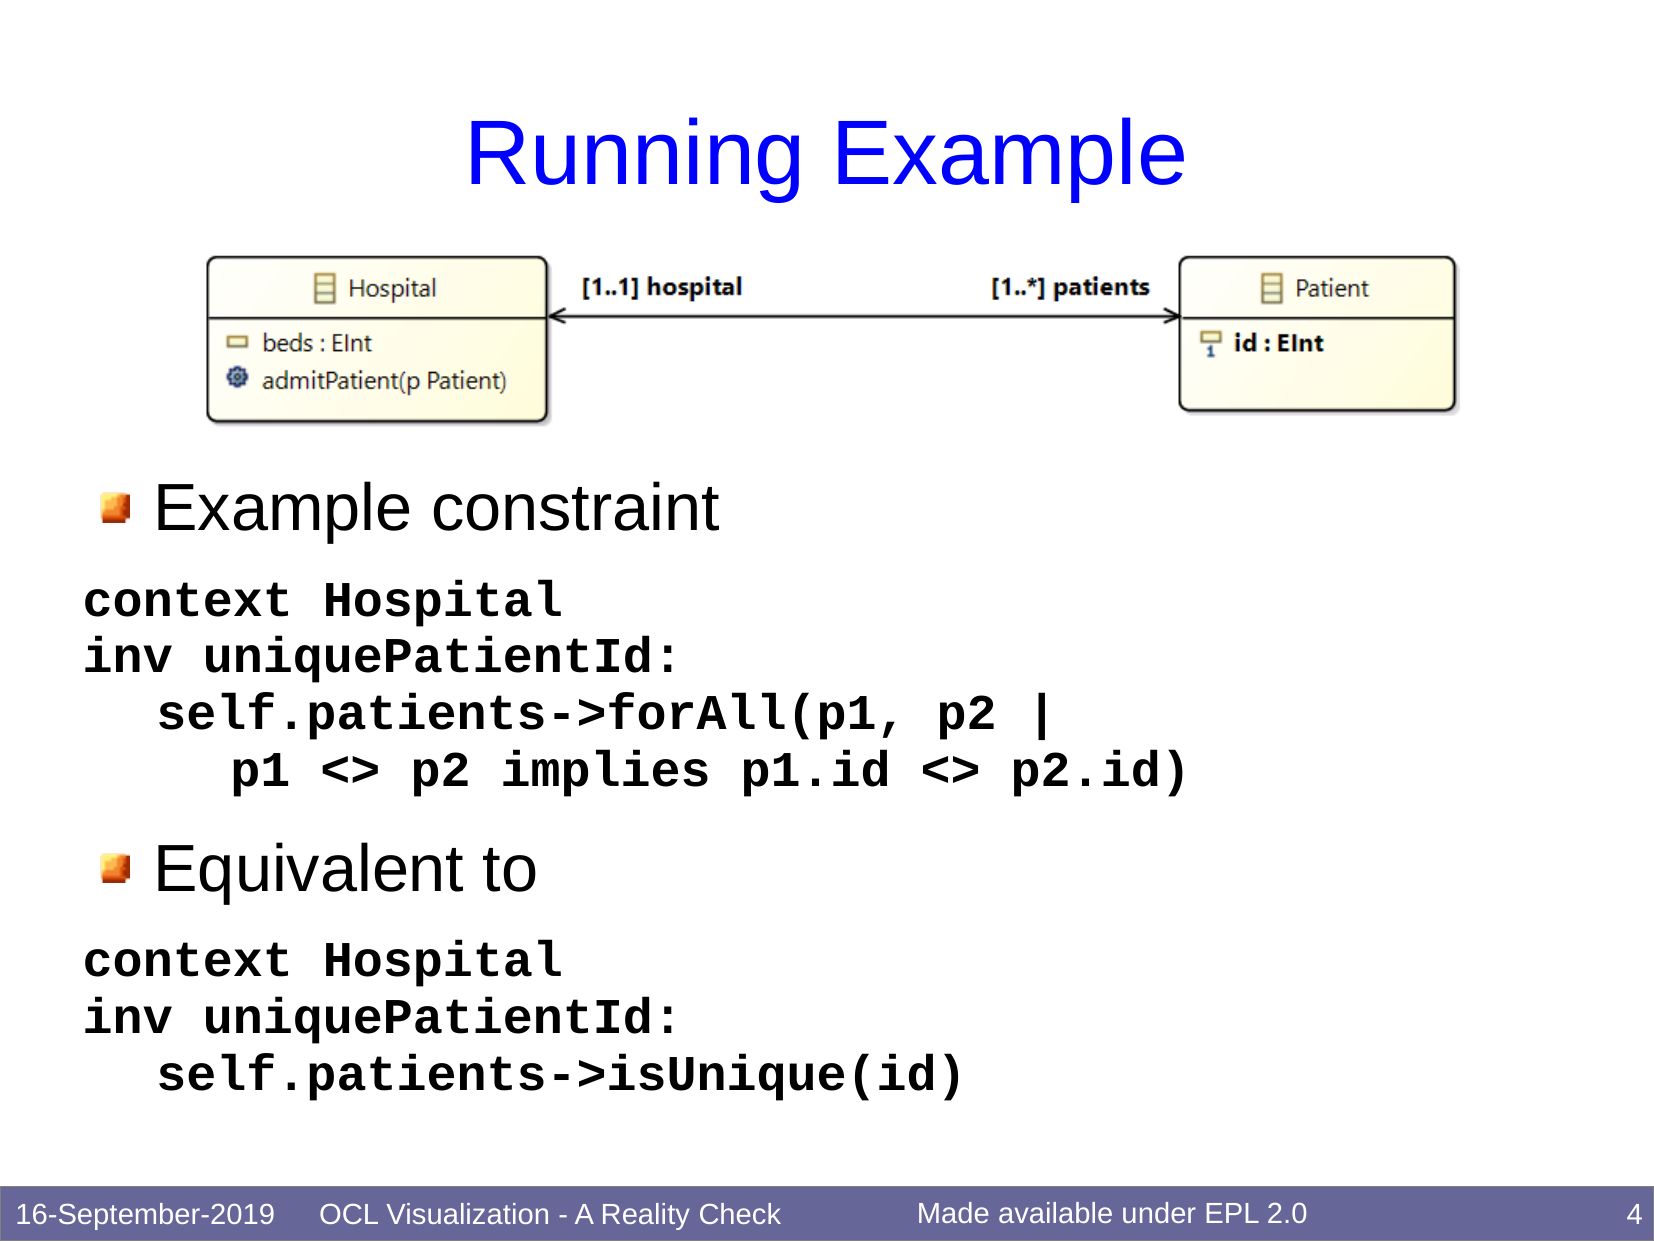

# Running Example
Example constraint
context Hospital
inv uniquePatientId:
	self.patients->forAll(p1, p2 |
		p1 <> p2 implies p1.id <> p2.id)
Equivalent to
context Hospital
inv uniquePatientId:
	self.patients->isUnique(id)
16-September-2019
OCL Visualization - A Reality Check
4